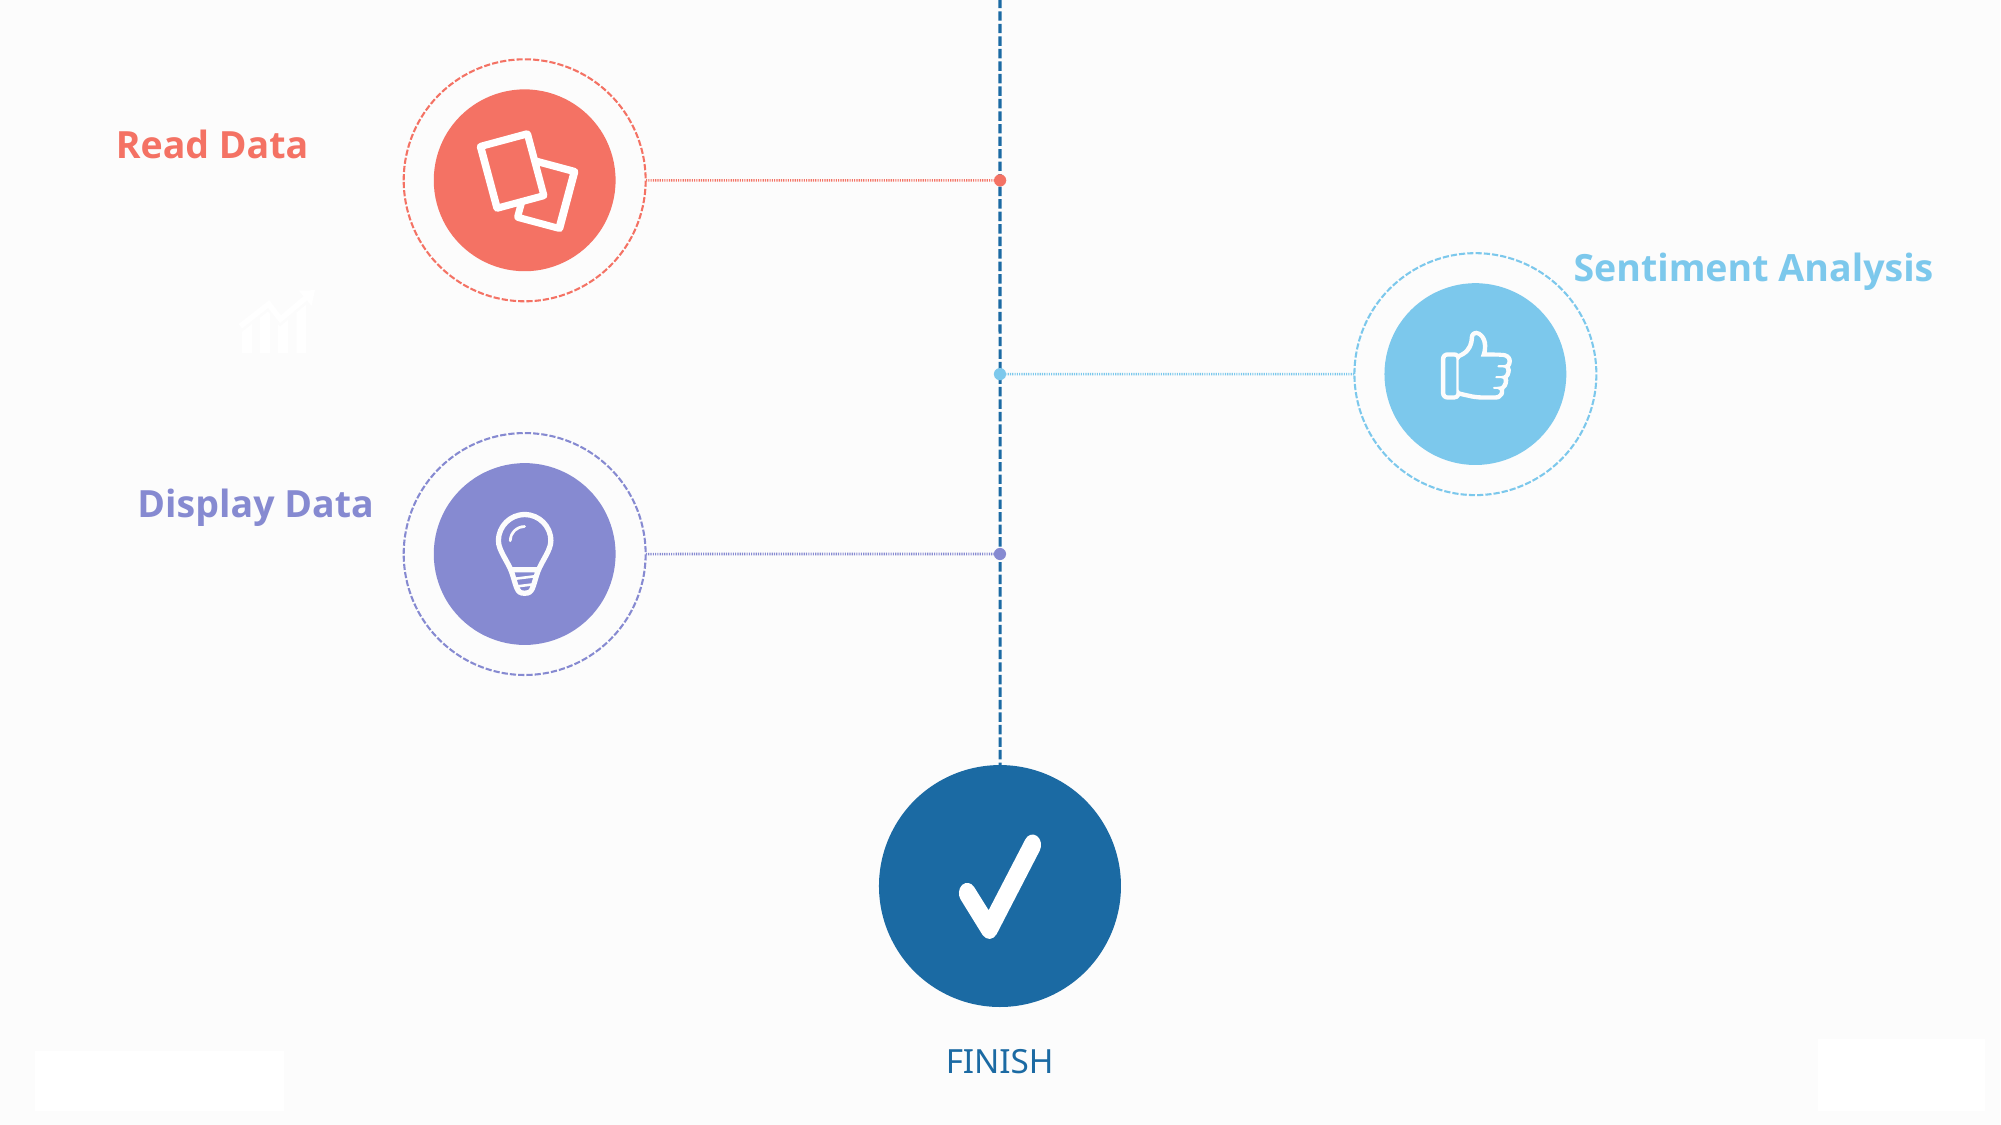

Read Data
Sentiment Analysis
Display Data
FINISH
IT Department